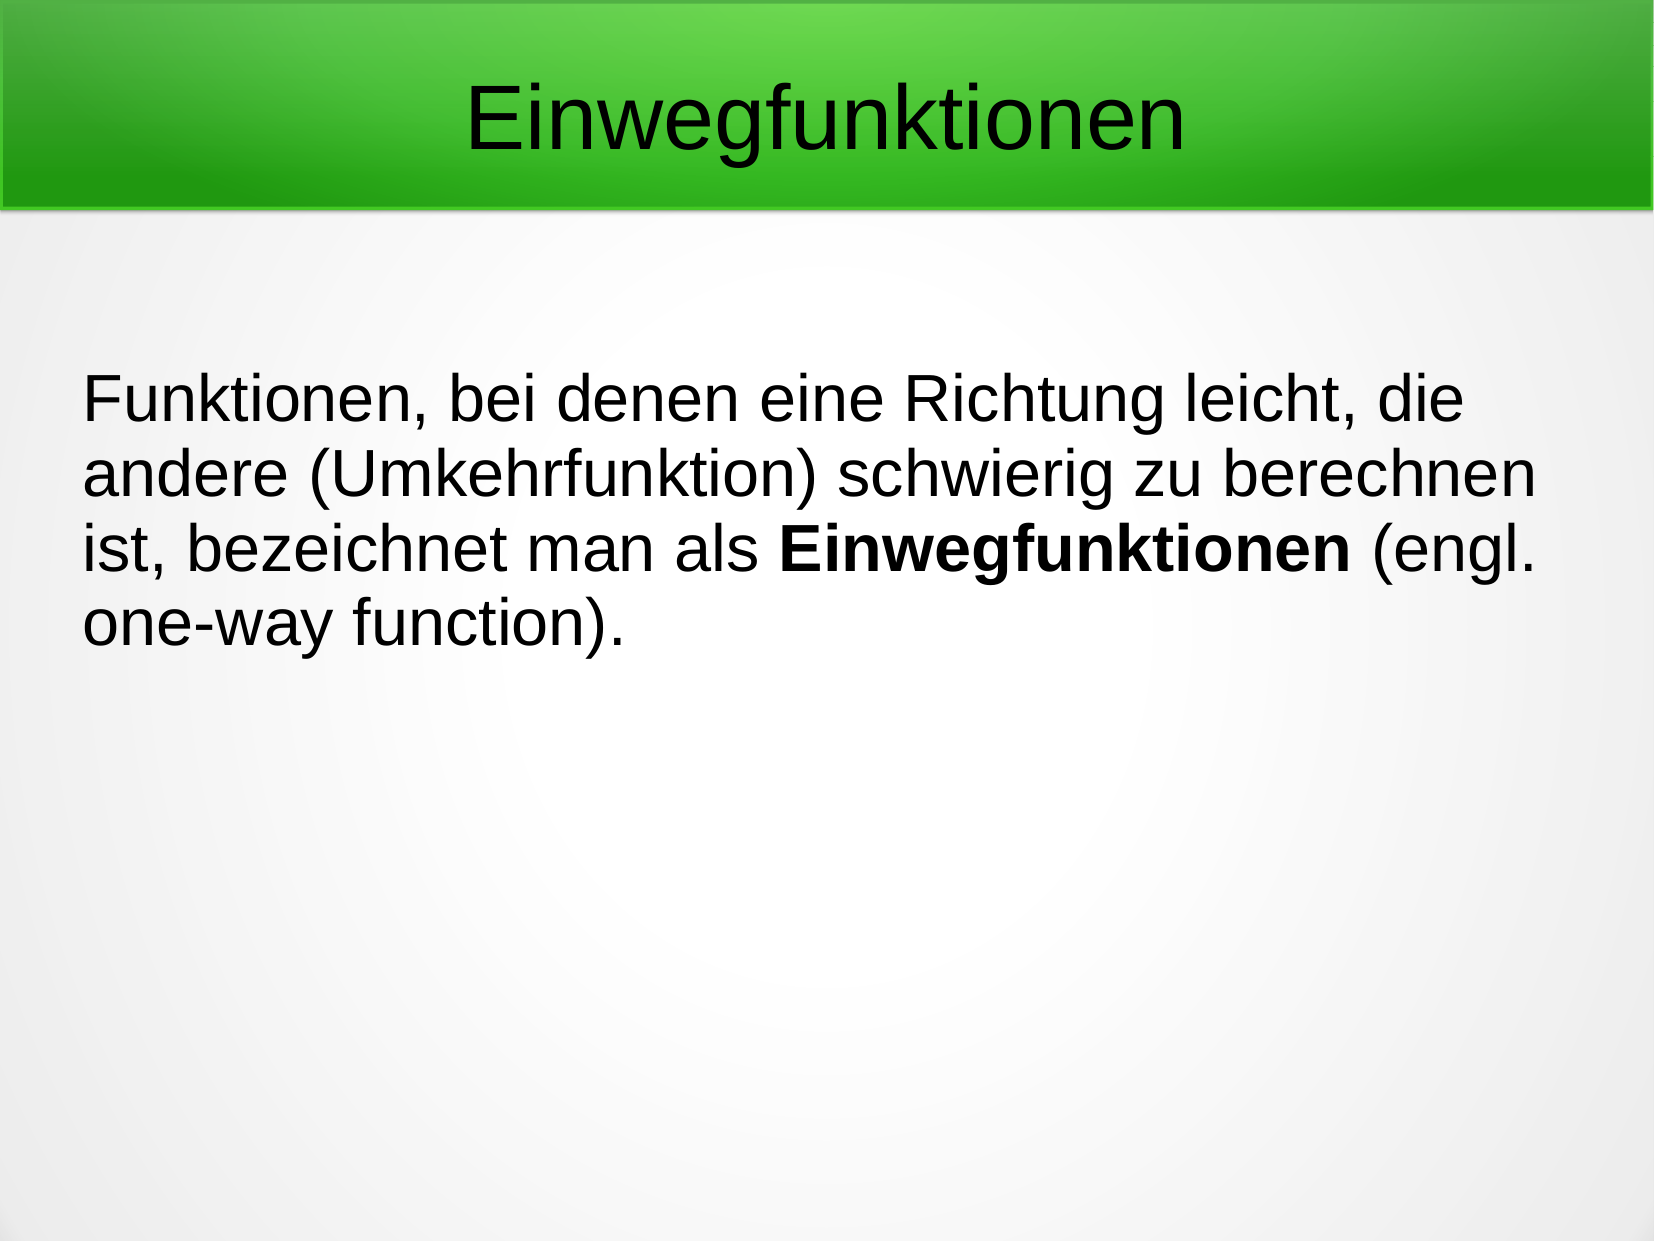

# Einwegfunktionen
Funktionen, bei denen eine Richtung leicht, die andere (Umkehrfunktion) schwierig zu berechnen ist, bezeichnet man als Einwegfunktionen (engl. one-way function).